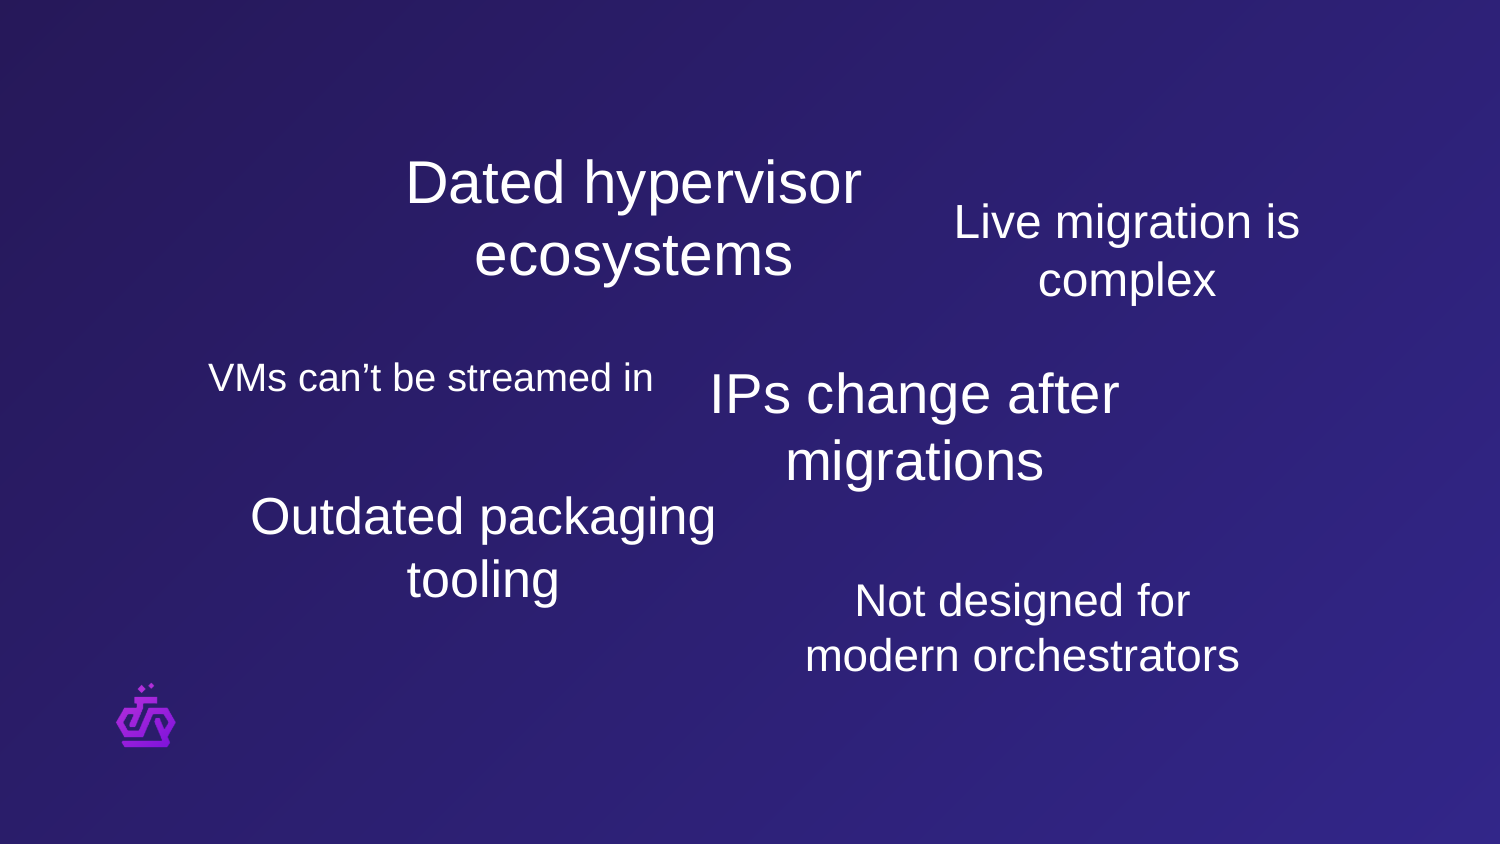

Dated hypervisor ecosystems
Live migration is complex
VMs can’t be streamed in
IPs change after migrations
Outdated packaging tooling
Not designed for modern orchestrators